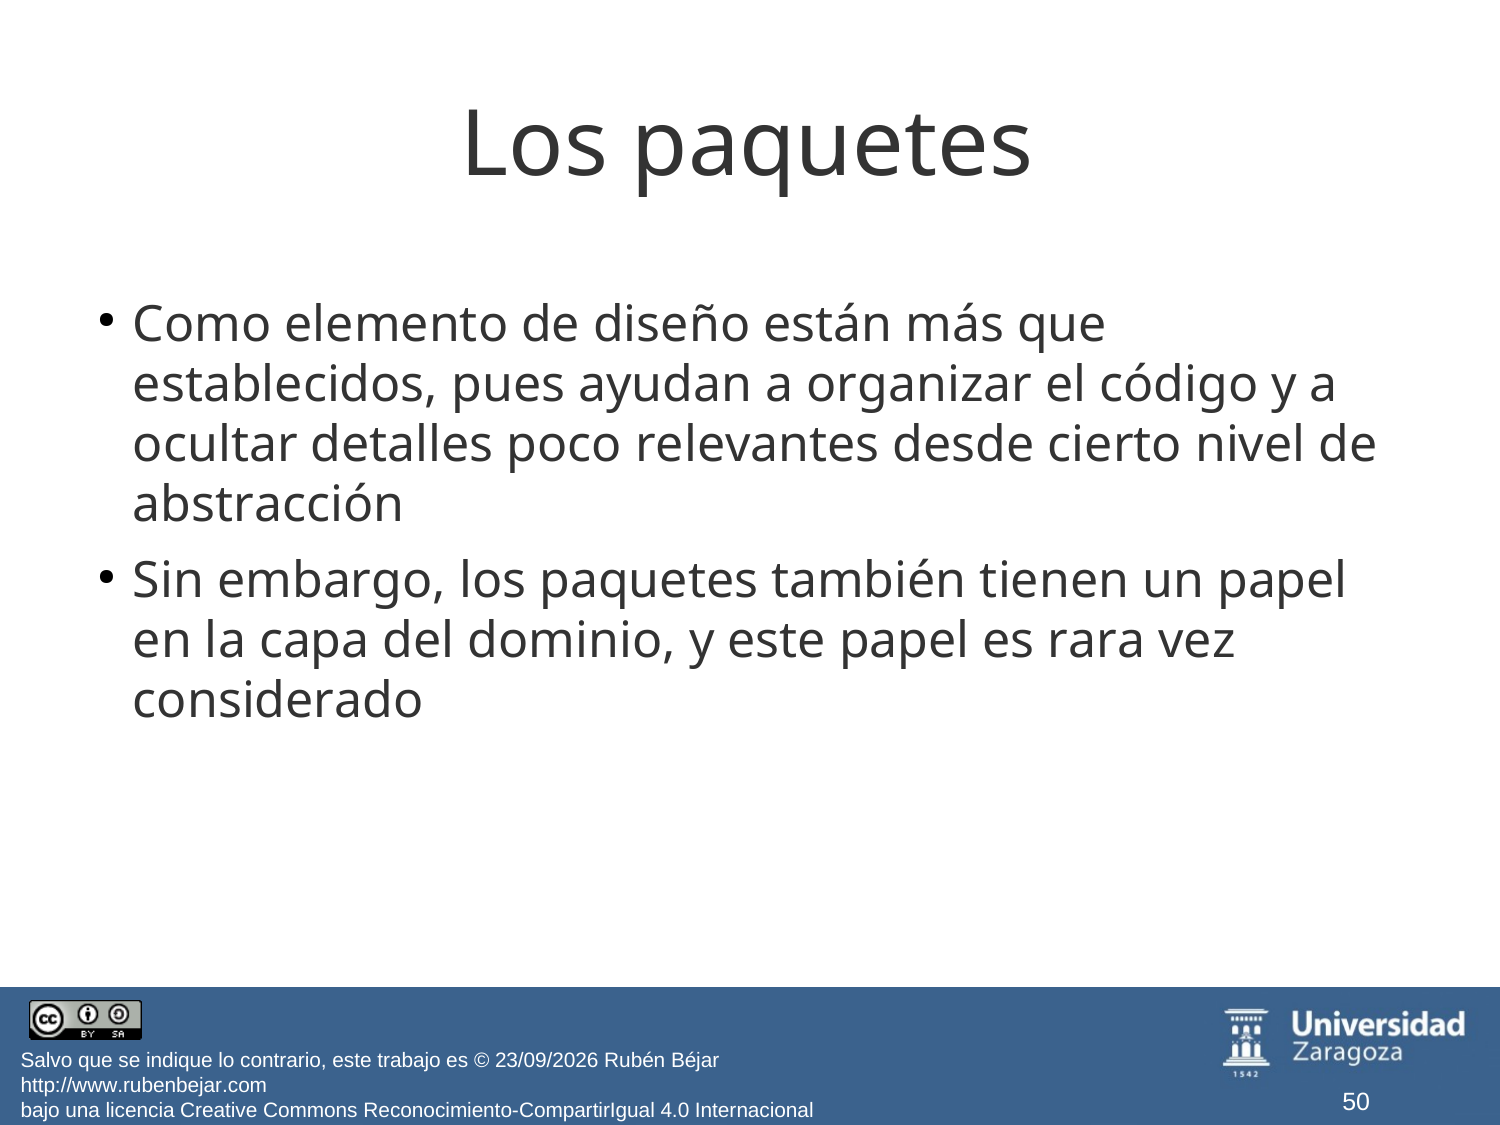

# Los paquetes
Como elemento de diseño están más que establecidos, pues ayudan a organizar el código y a ocultar detalles poco relevantes desde cierto nivel de abstracción
Sin embargo, los paquetes también tienen un papel en la capa del dominio, y este papel es rara vez considerado